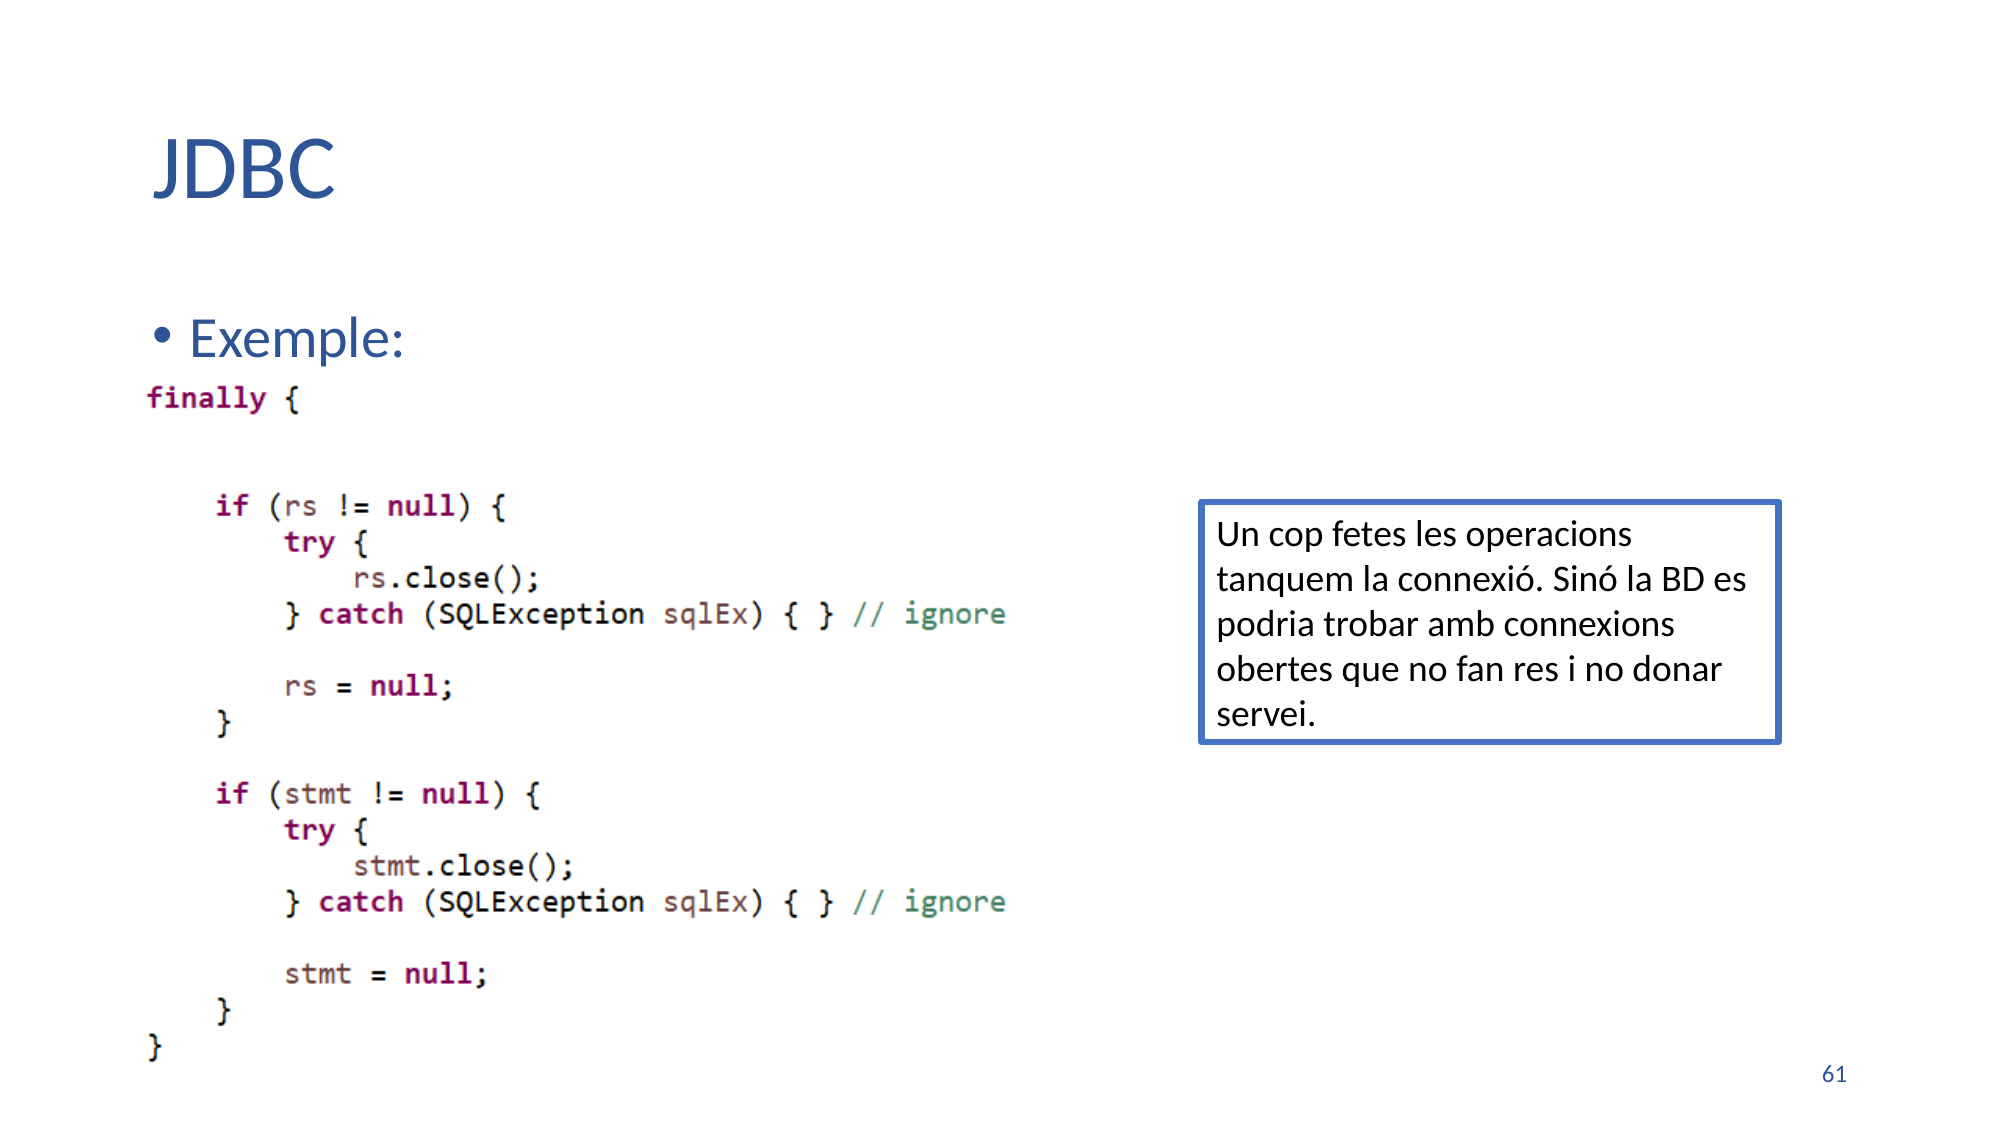

# JDBC
Exemple:
Un cop fetes les operacions tanquem la connexió. Sinó la BD es podria trobar amb connexions obertes que no fan res i no donar servei.